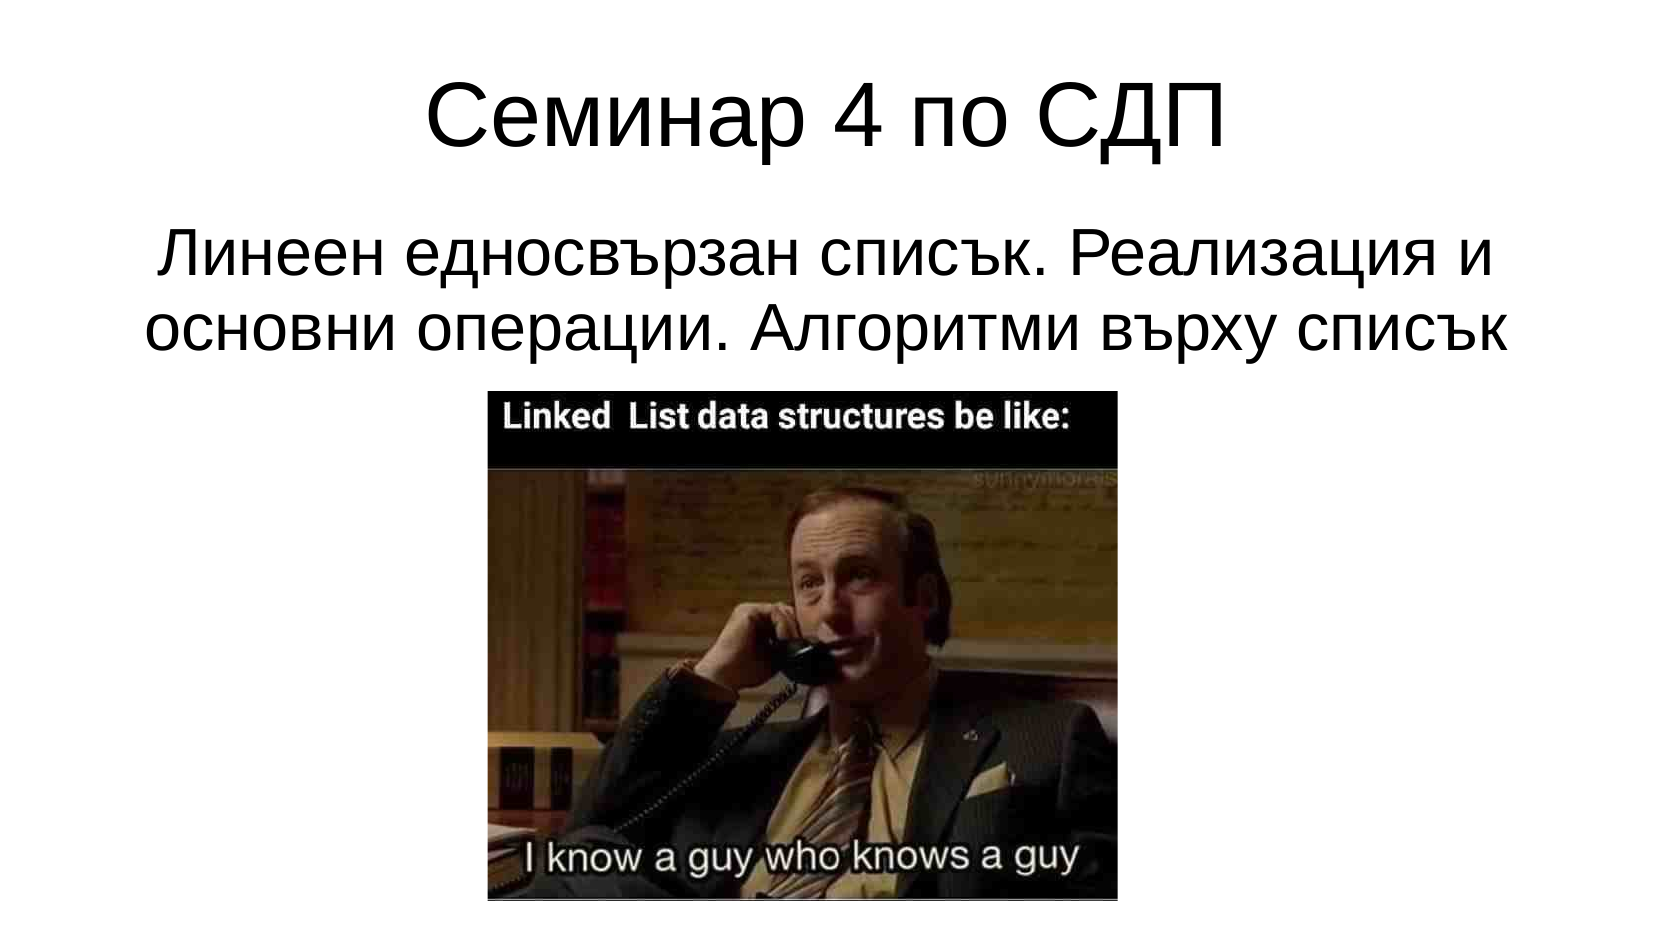

# Семинар 4 по СДП
Линеен едносвързан списък. Реализация и основни операции. Алгоритми върху списък